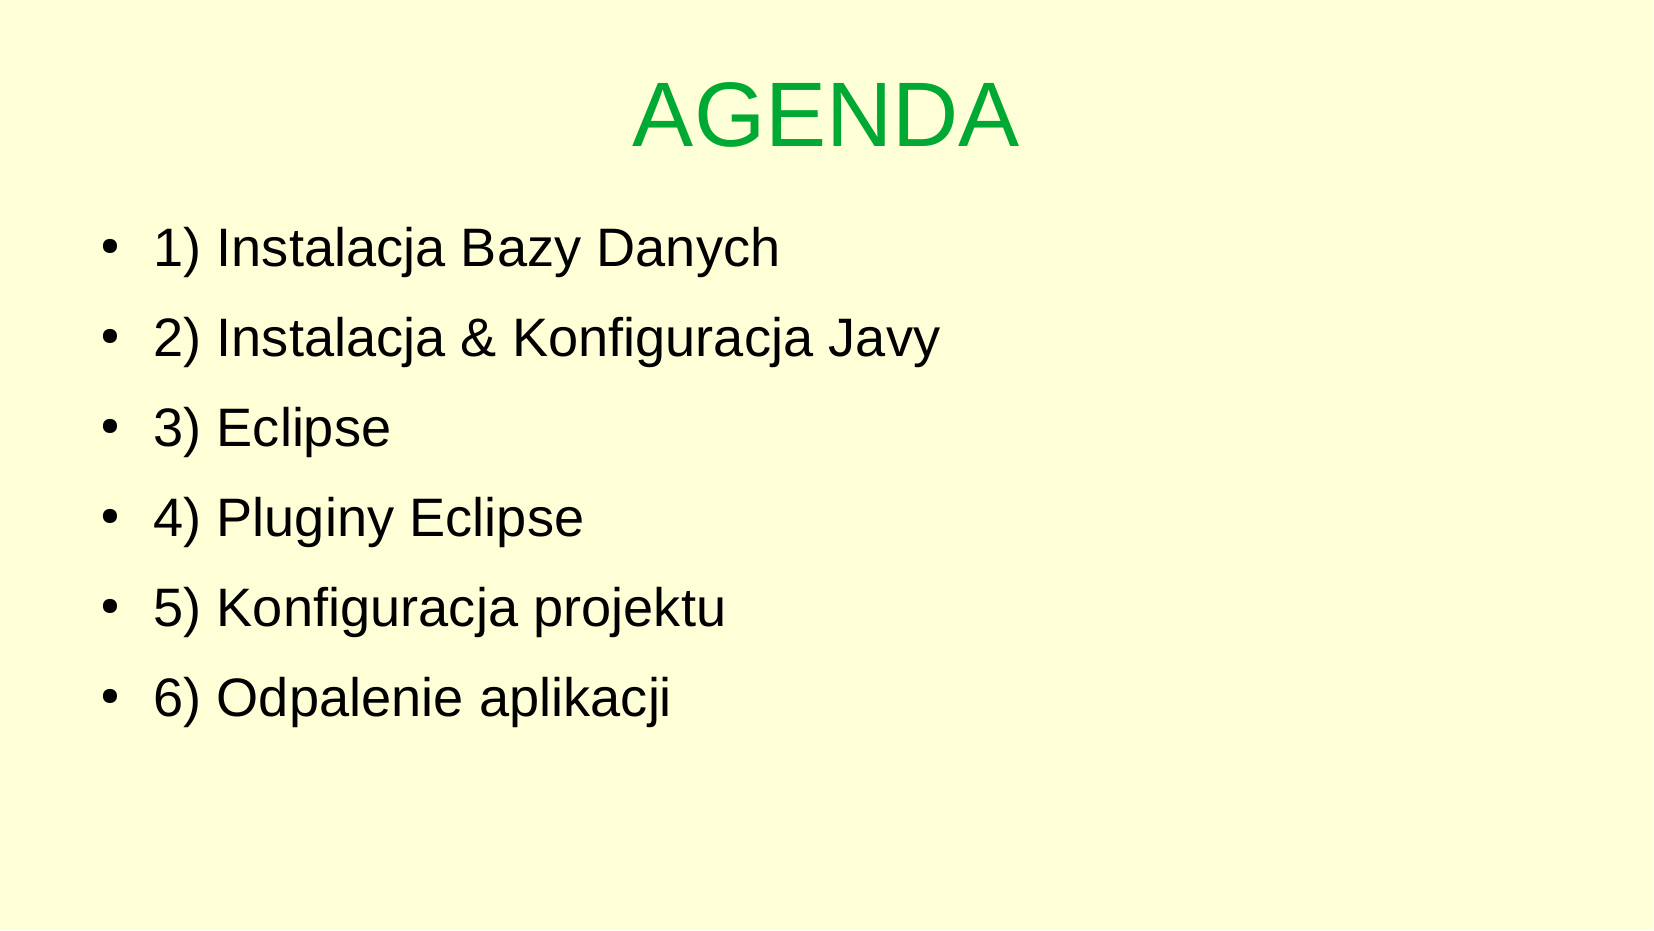

# AGENDA
1) Instalacja Bazy Danych
2) Instalacja & Konfiguracja Javy
3) Eclipse
4) Pluginy Eclipse
5) Konfiguracja projektu
6) Odpalenie aplikacji